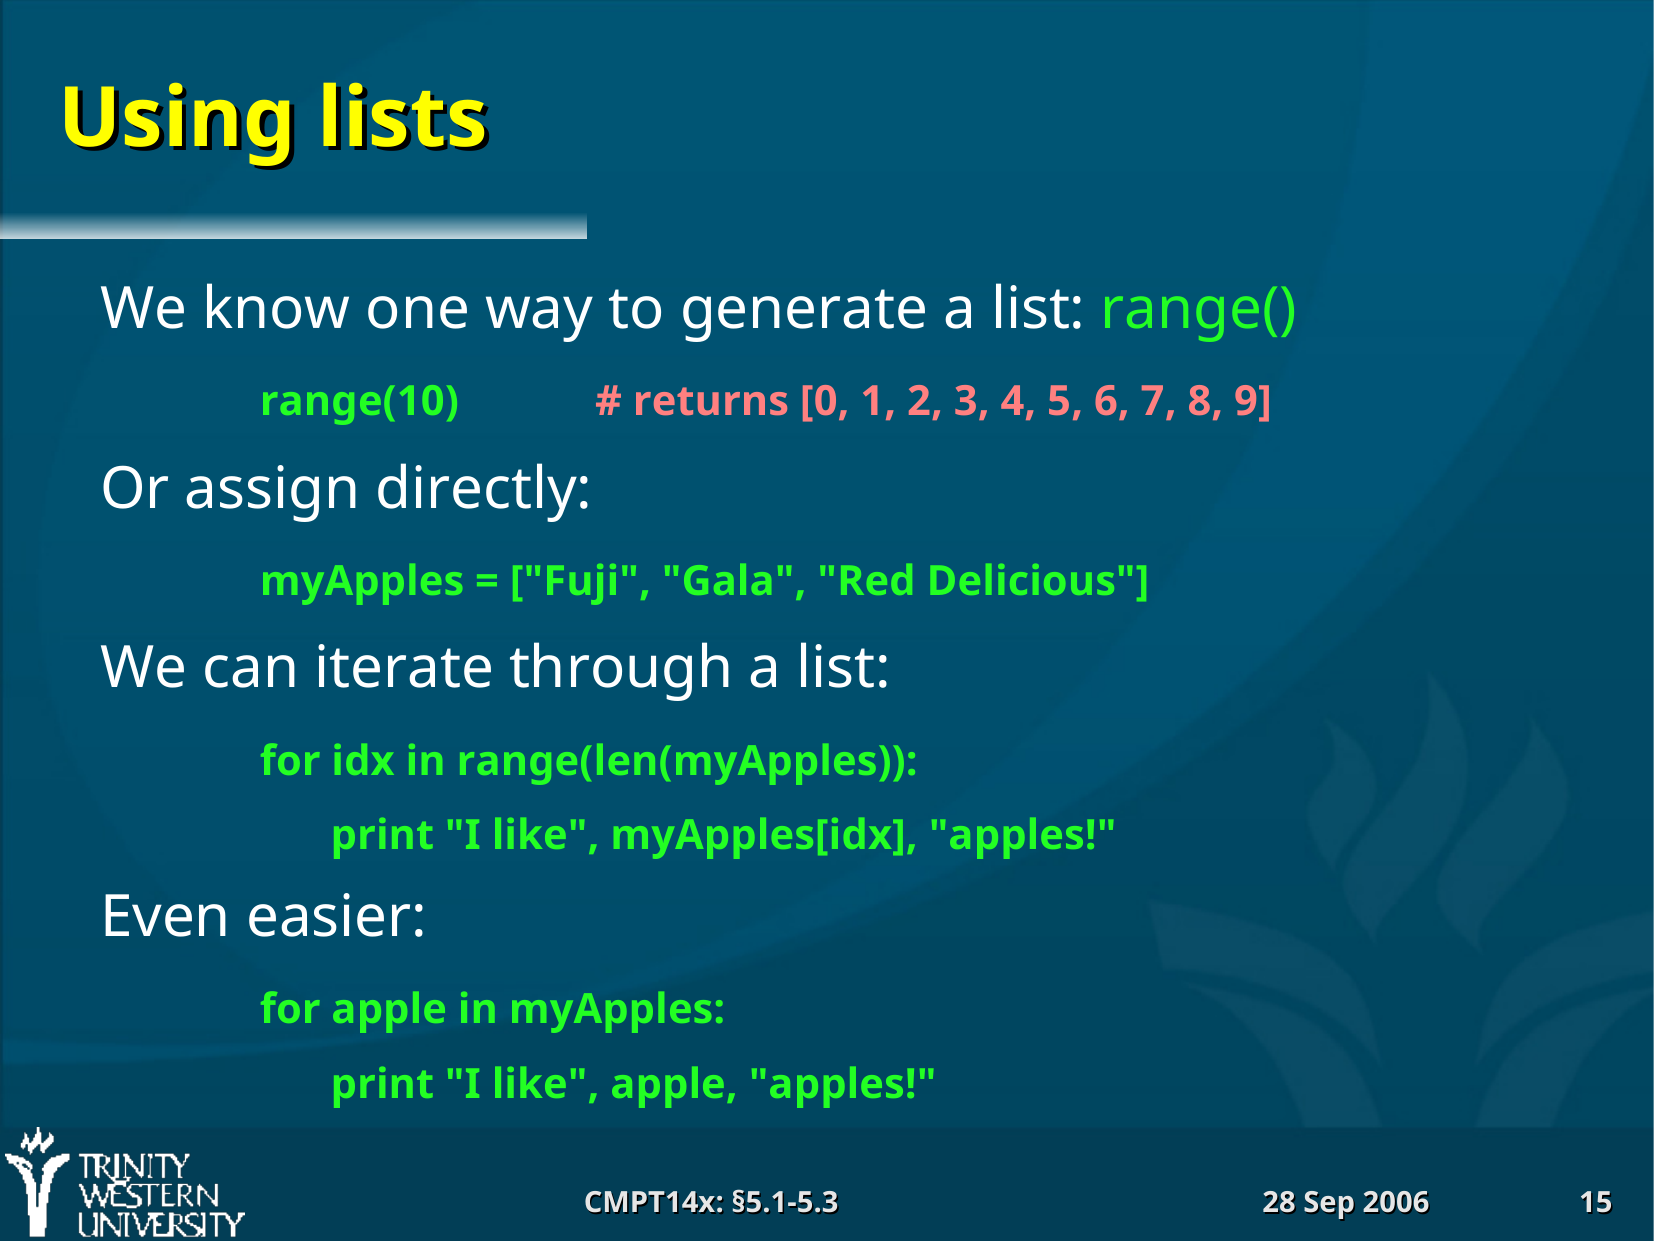

# Using lists
We know one way to generate a list: range()
range(10)		# returns [0, 1, 2, 3, 4, 5, 6, 7, 8, 9]
Or assign directly:
myApples = ["Fuji", "Gala", "Red Delicious"]
We can iterate through a list:
for idx in range(len(myApples)):
print "I like", myApples[idx], "apples!"
Even easier:
for apple in myApples:
print "I like", apple, "apples!"
CMPT14x: §5.1-5.3
28 Sep 2006
15